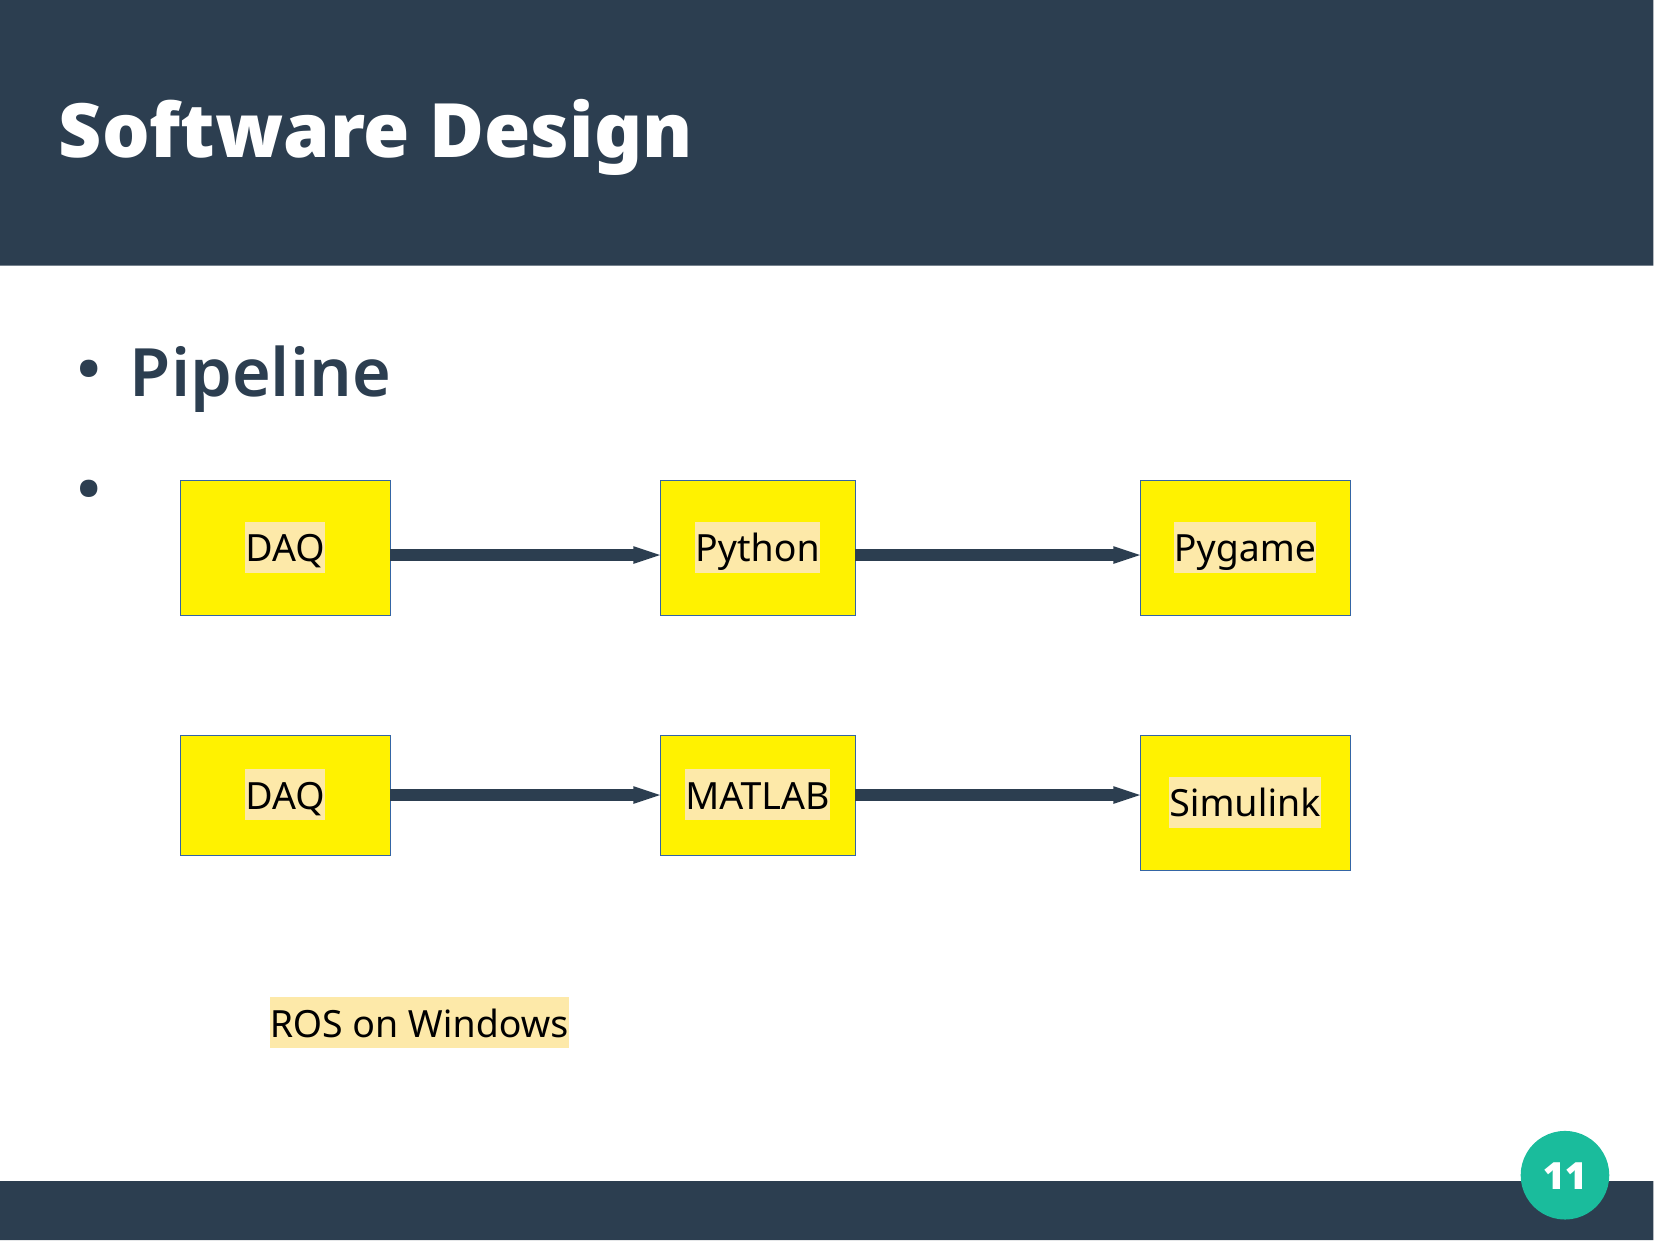

# Software Design
Pipeline
DAQ
Python
Pygame
DAQ
MATLAB
Simulink
ROS on Windows
11